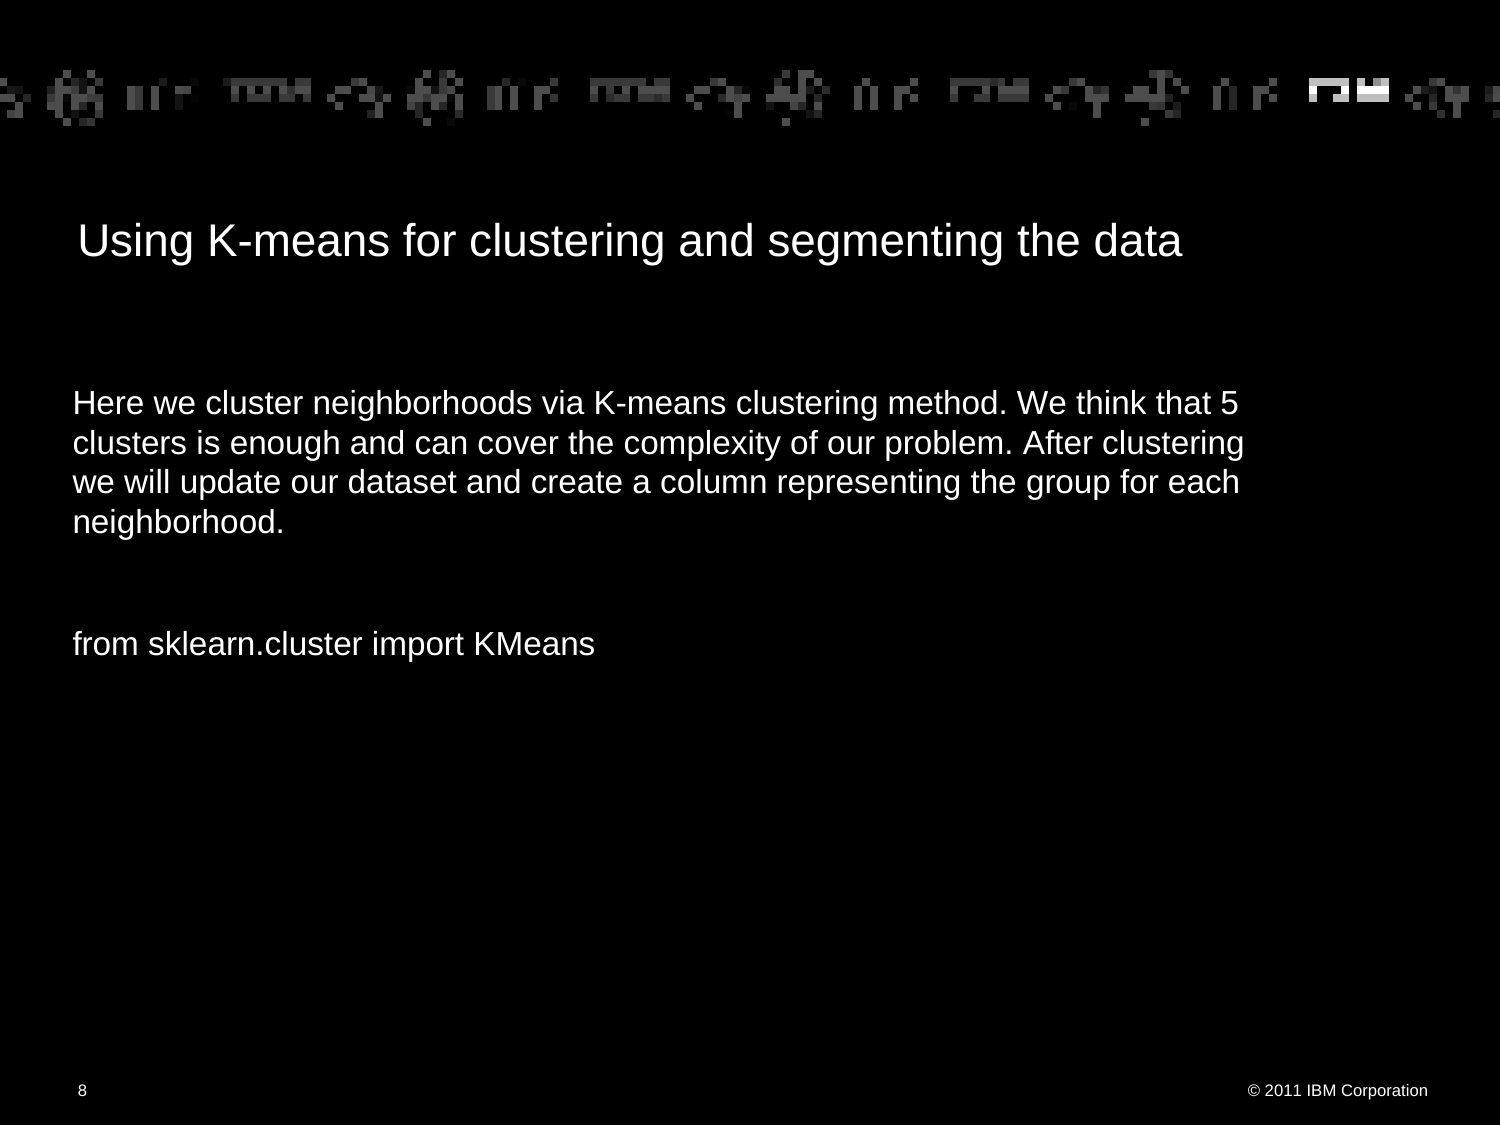

# Using K-means for clustering and segmenting the data
Here we cluster neighborhoods via K-means clustering method. We think that 5 clusters is enough and can cover the complexity of our problem. After clustering we will update our dataset and create a column representing the group for each neighborhood.
from sklearn.cluster import KMeans
8